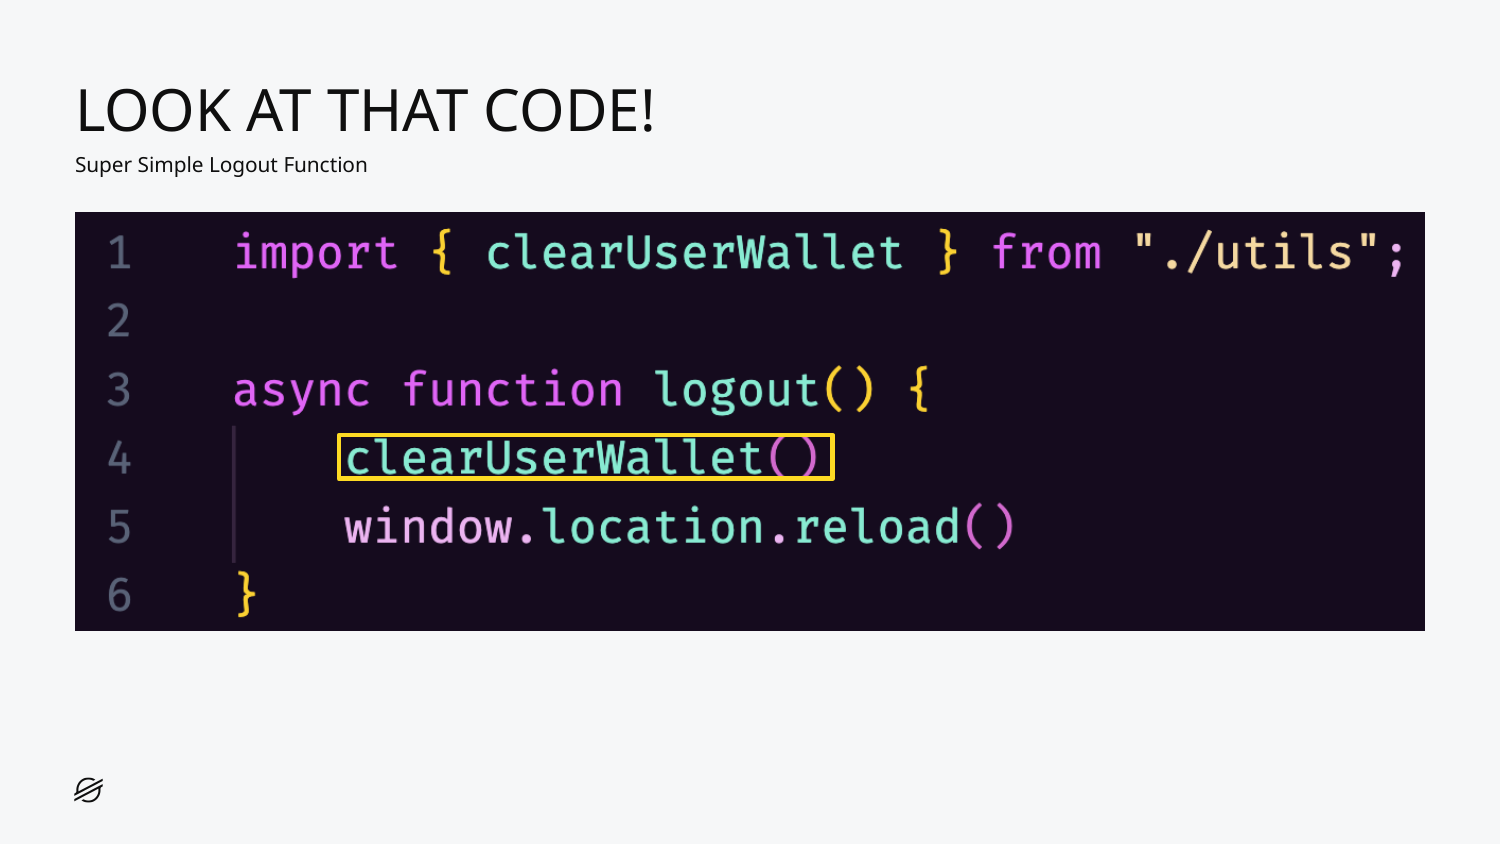

# LOOK AT THAT CODE!
Super Simple Logout Function